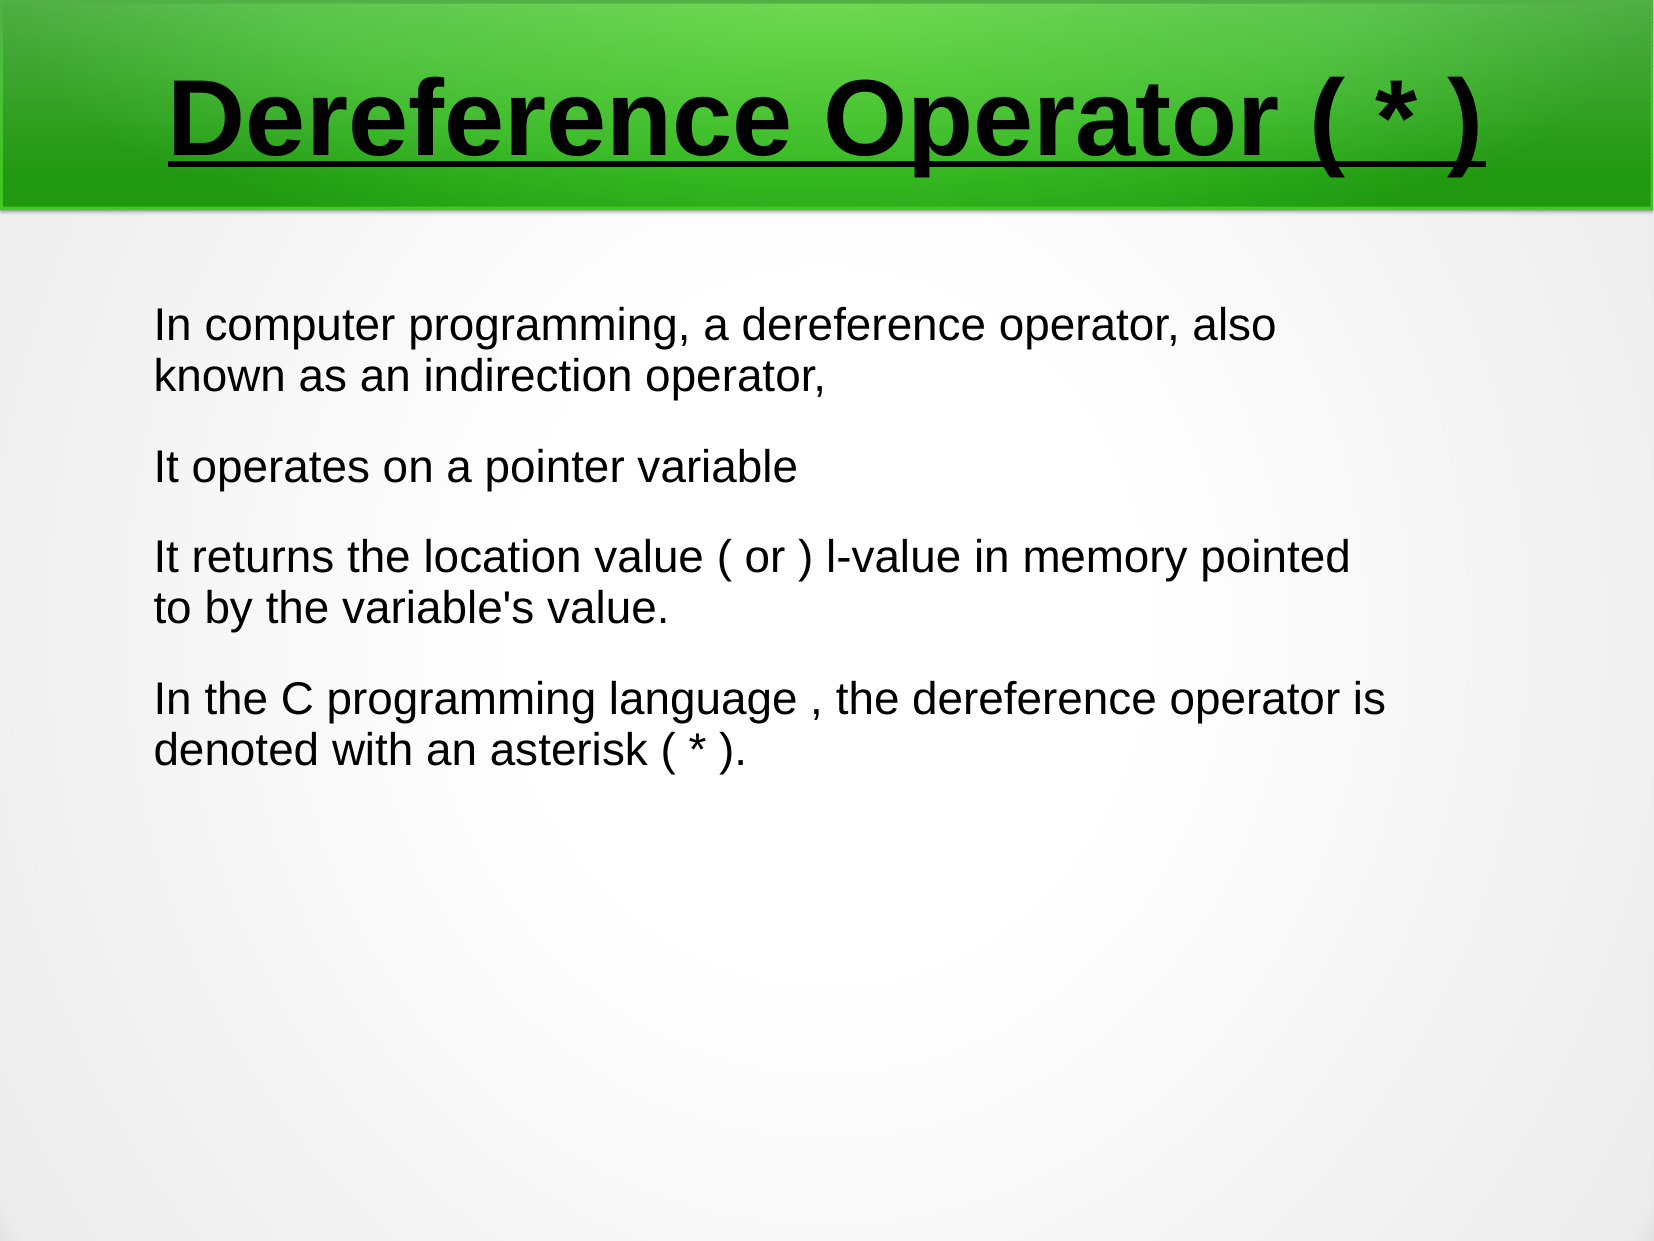

# Dereference Operator ( * )
In computer programming, a dereference operator, also known as an indirection operator,
It operates on a pointer variable
It returns the location value ( or ) l-value in memory pointed to by the variable's value.
In the C programming language , the dereference operator is denoted with an asterisk ( * ).